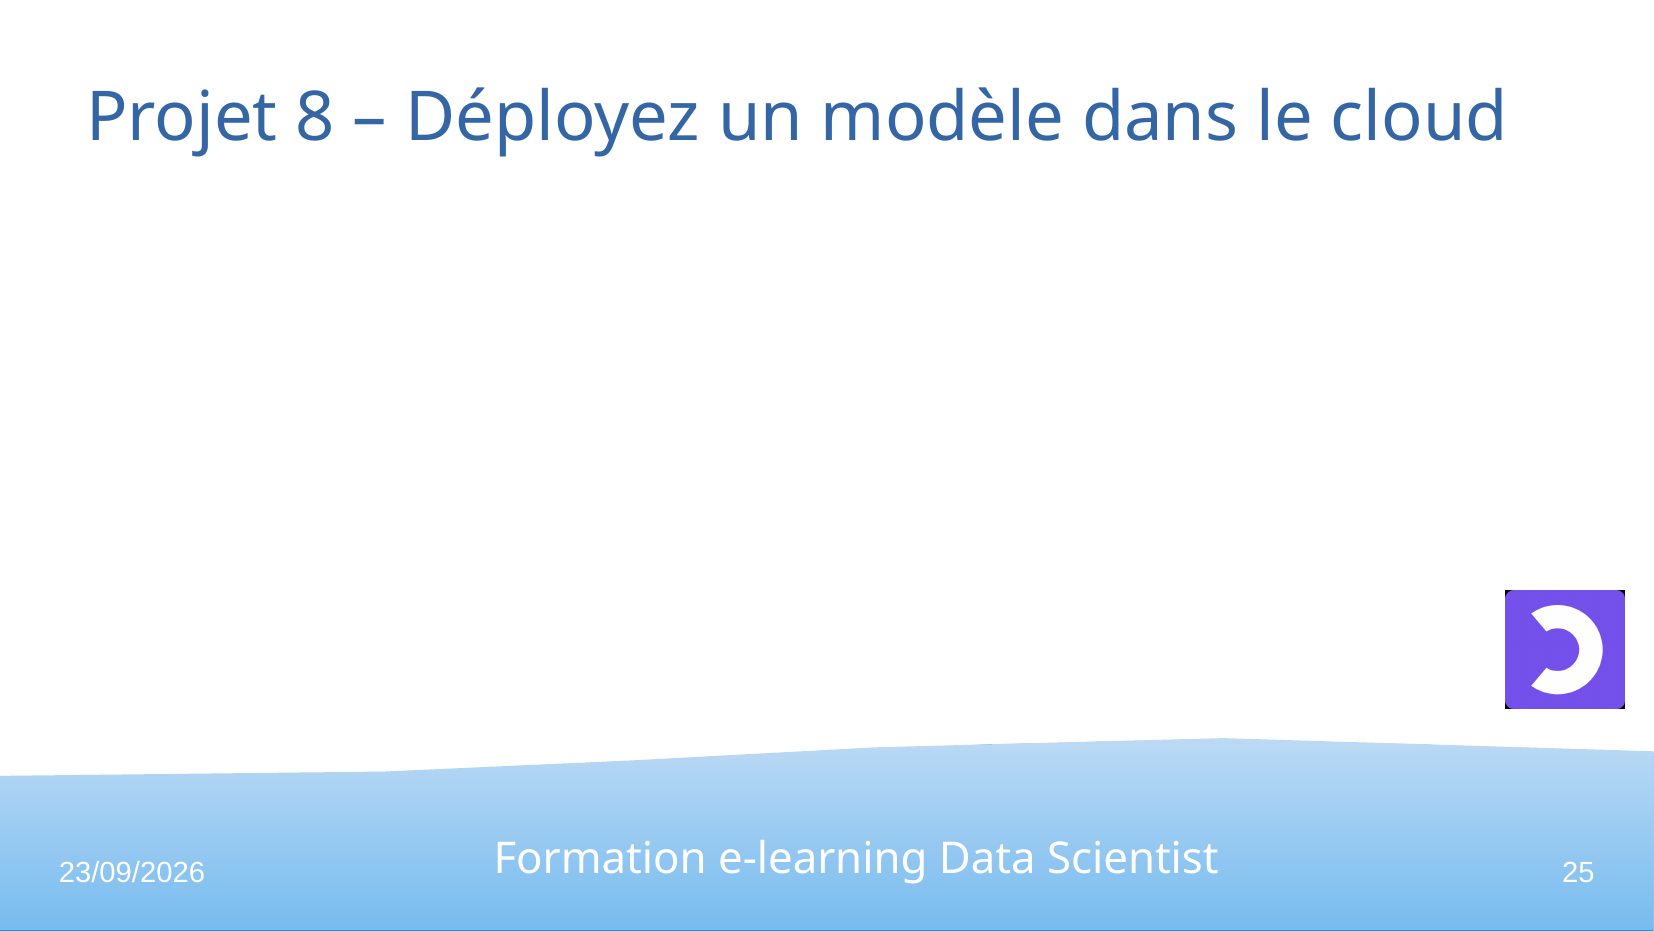

Projet 8 – Déployez un modèle dans le cloud
# Formation e-learning Data Scientist